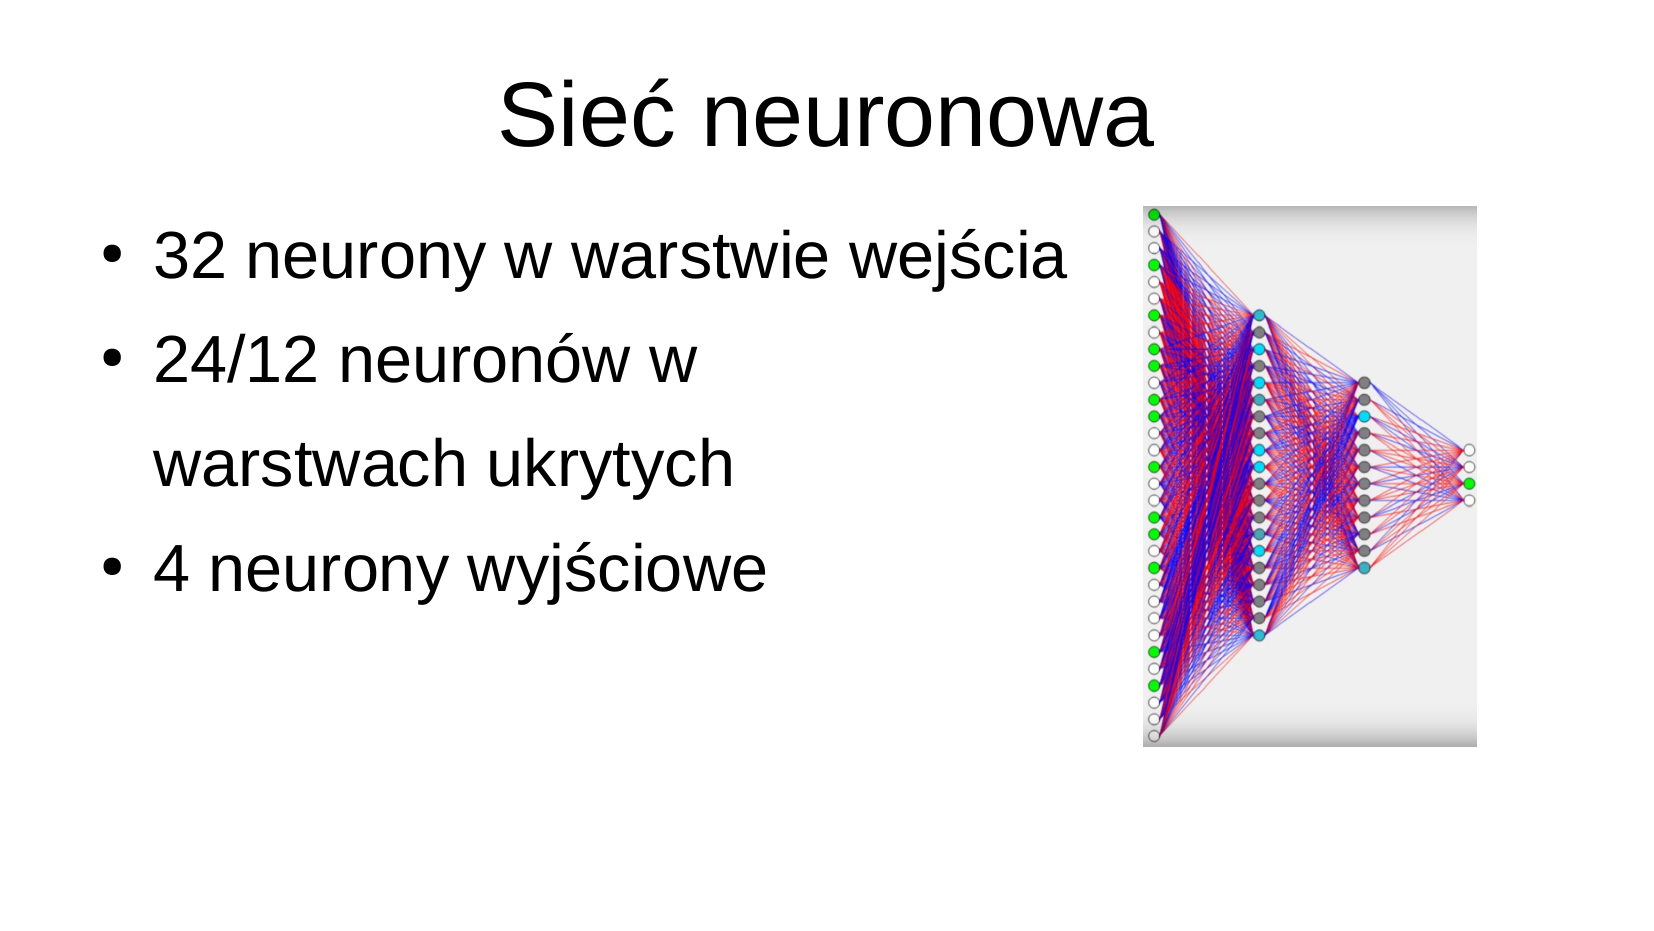

# Sieć neuronowa
32 neurony w warstwie wejścia
24/12 neuronów w
warstwach ukrytych
4 neurony wyjściowe